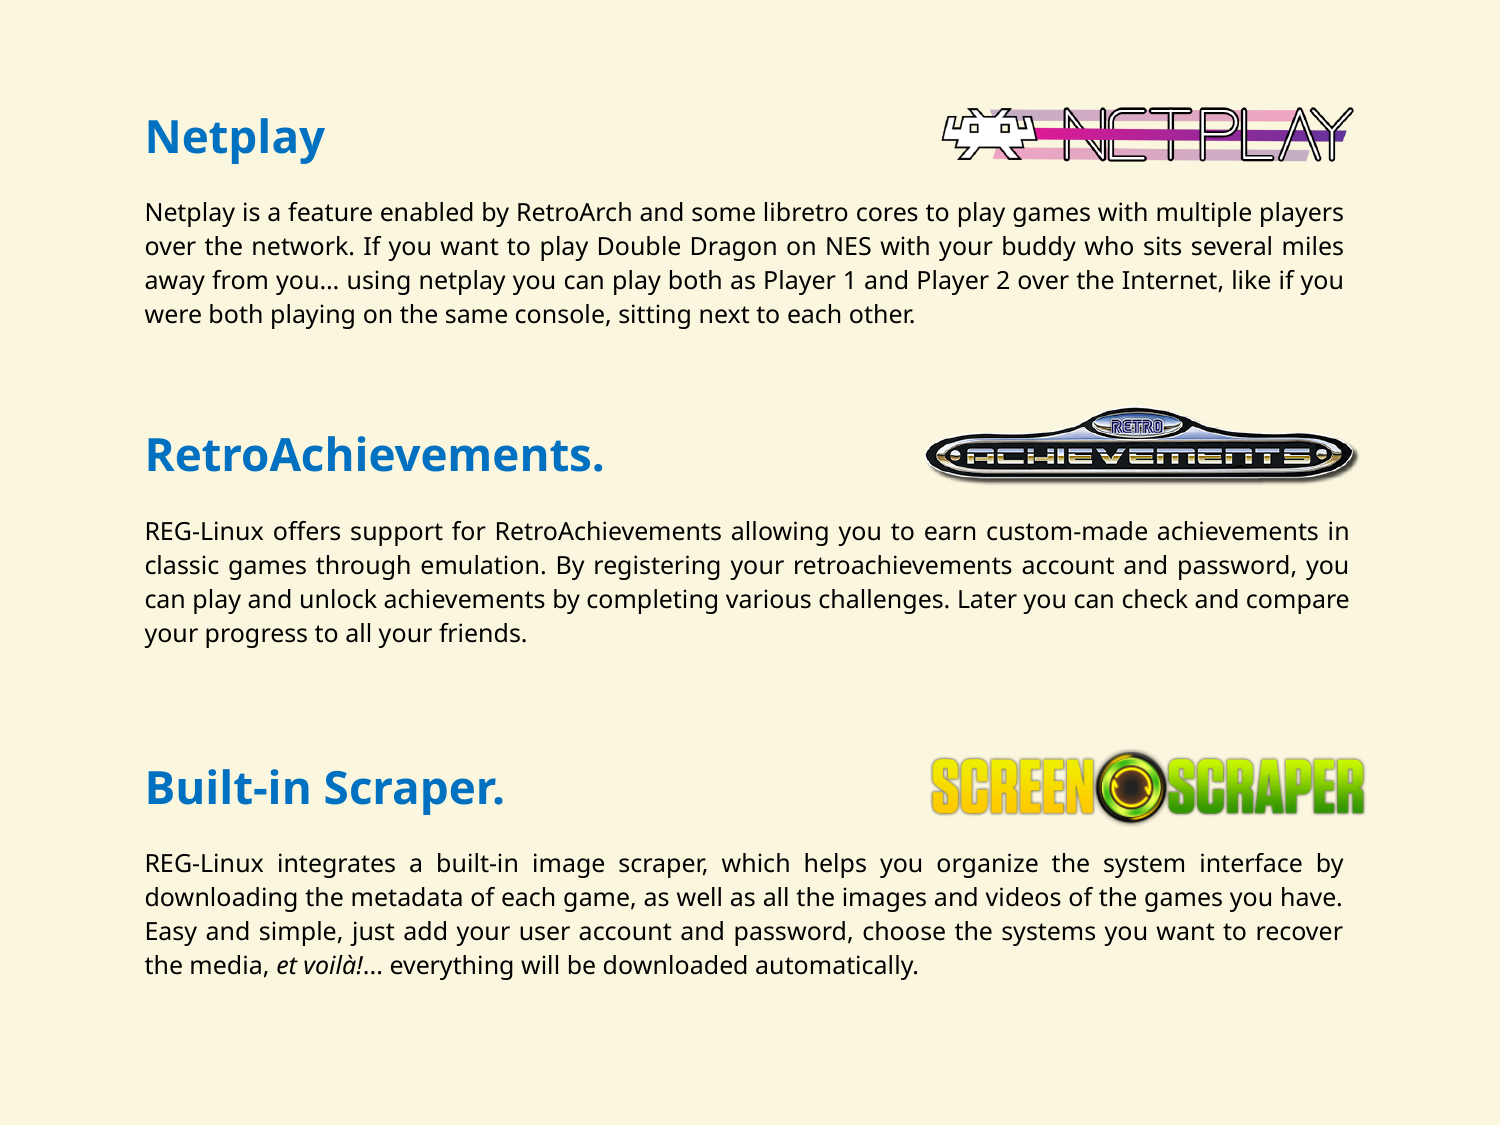

Netplay
Netplay is a feature enabled by RetroArch and some libretro cores to play games with multiple players over the network. If you want to play Double Dragon on NES with your buddy who sits several miles away from you… using netplay you can play both as Player 1 and Player 2 over the Internet, like if you were both playing on the same console, sitting next to each other.
RetroAchievements.
REG-Linux offers support for RetroAchievements allowing you to earn custom-made achievements in classic games through emulation. By registering your retroachievements account and password, you can play and unlock achievements by completing various challenges. Later you can check and compare your progress to all your friends.
Built-in Scraper.
REG-Linux integrates a built-in image scraper, which helps you organize the system interface by downloading the metadata of each game, as well as all the images and videos of the games you have. Easy and simple, just add your user account and password, choose the systems you want to recover the media, et voilà!... everything will be downloaded automatically.